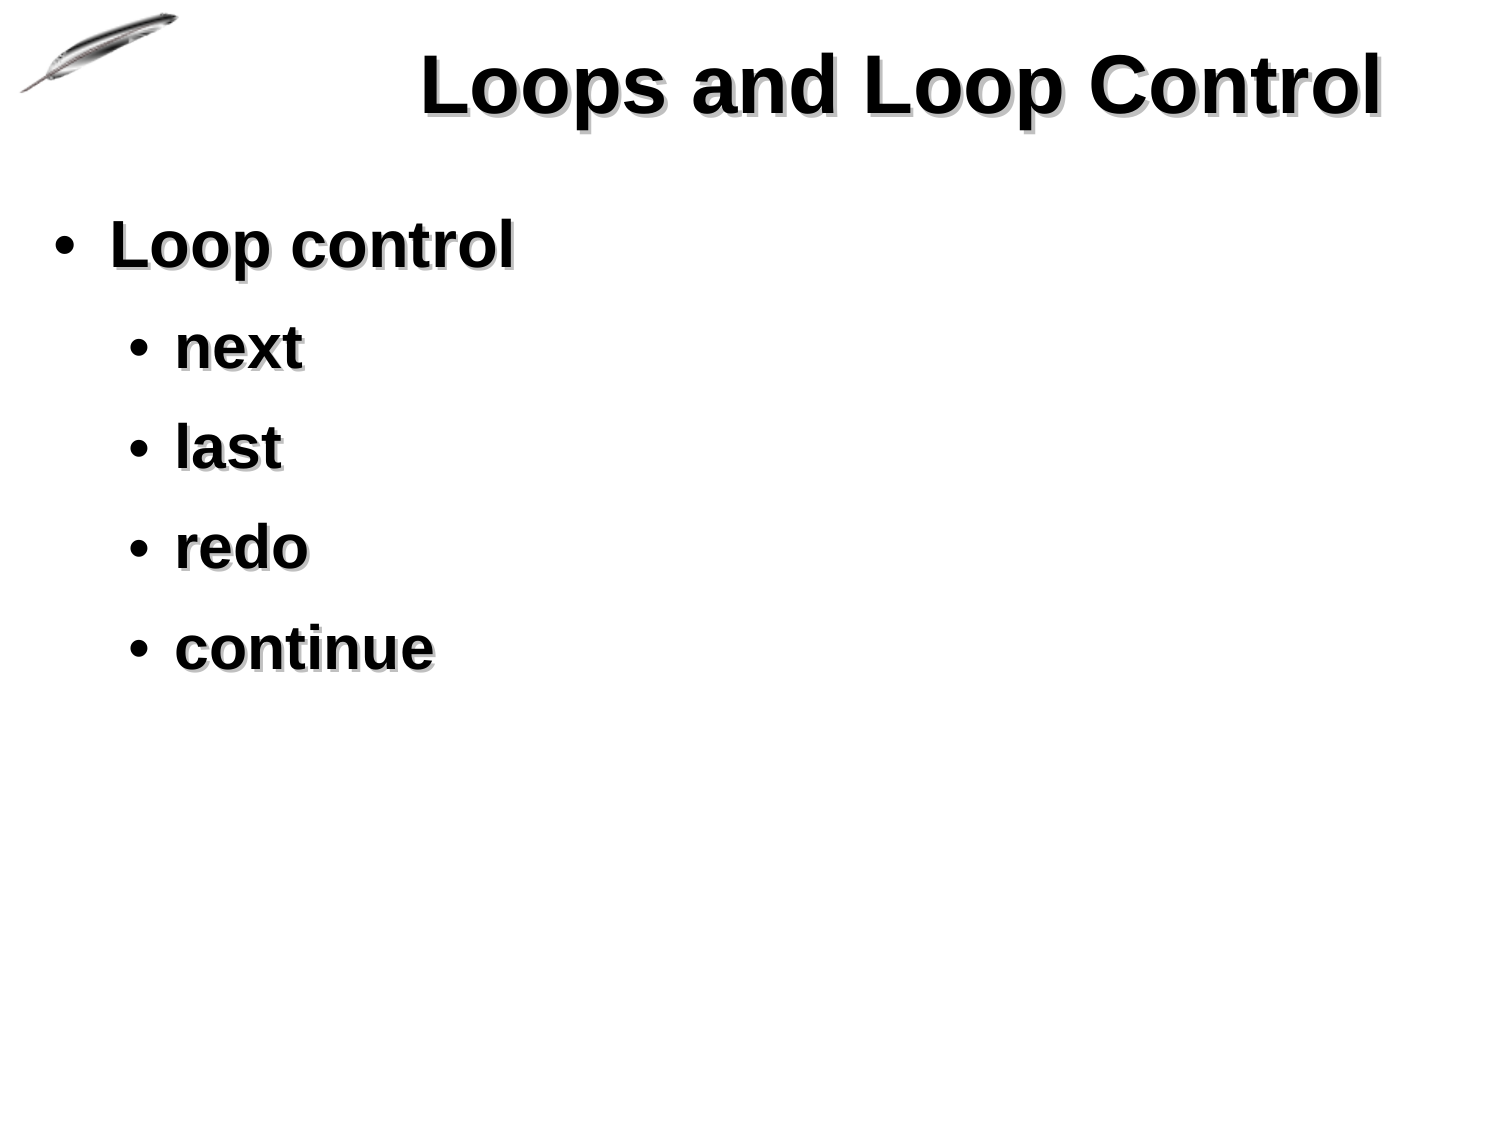

# Loops and Loop Control
Loop control
next
last
redo
continue